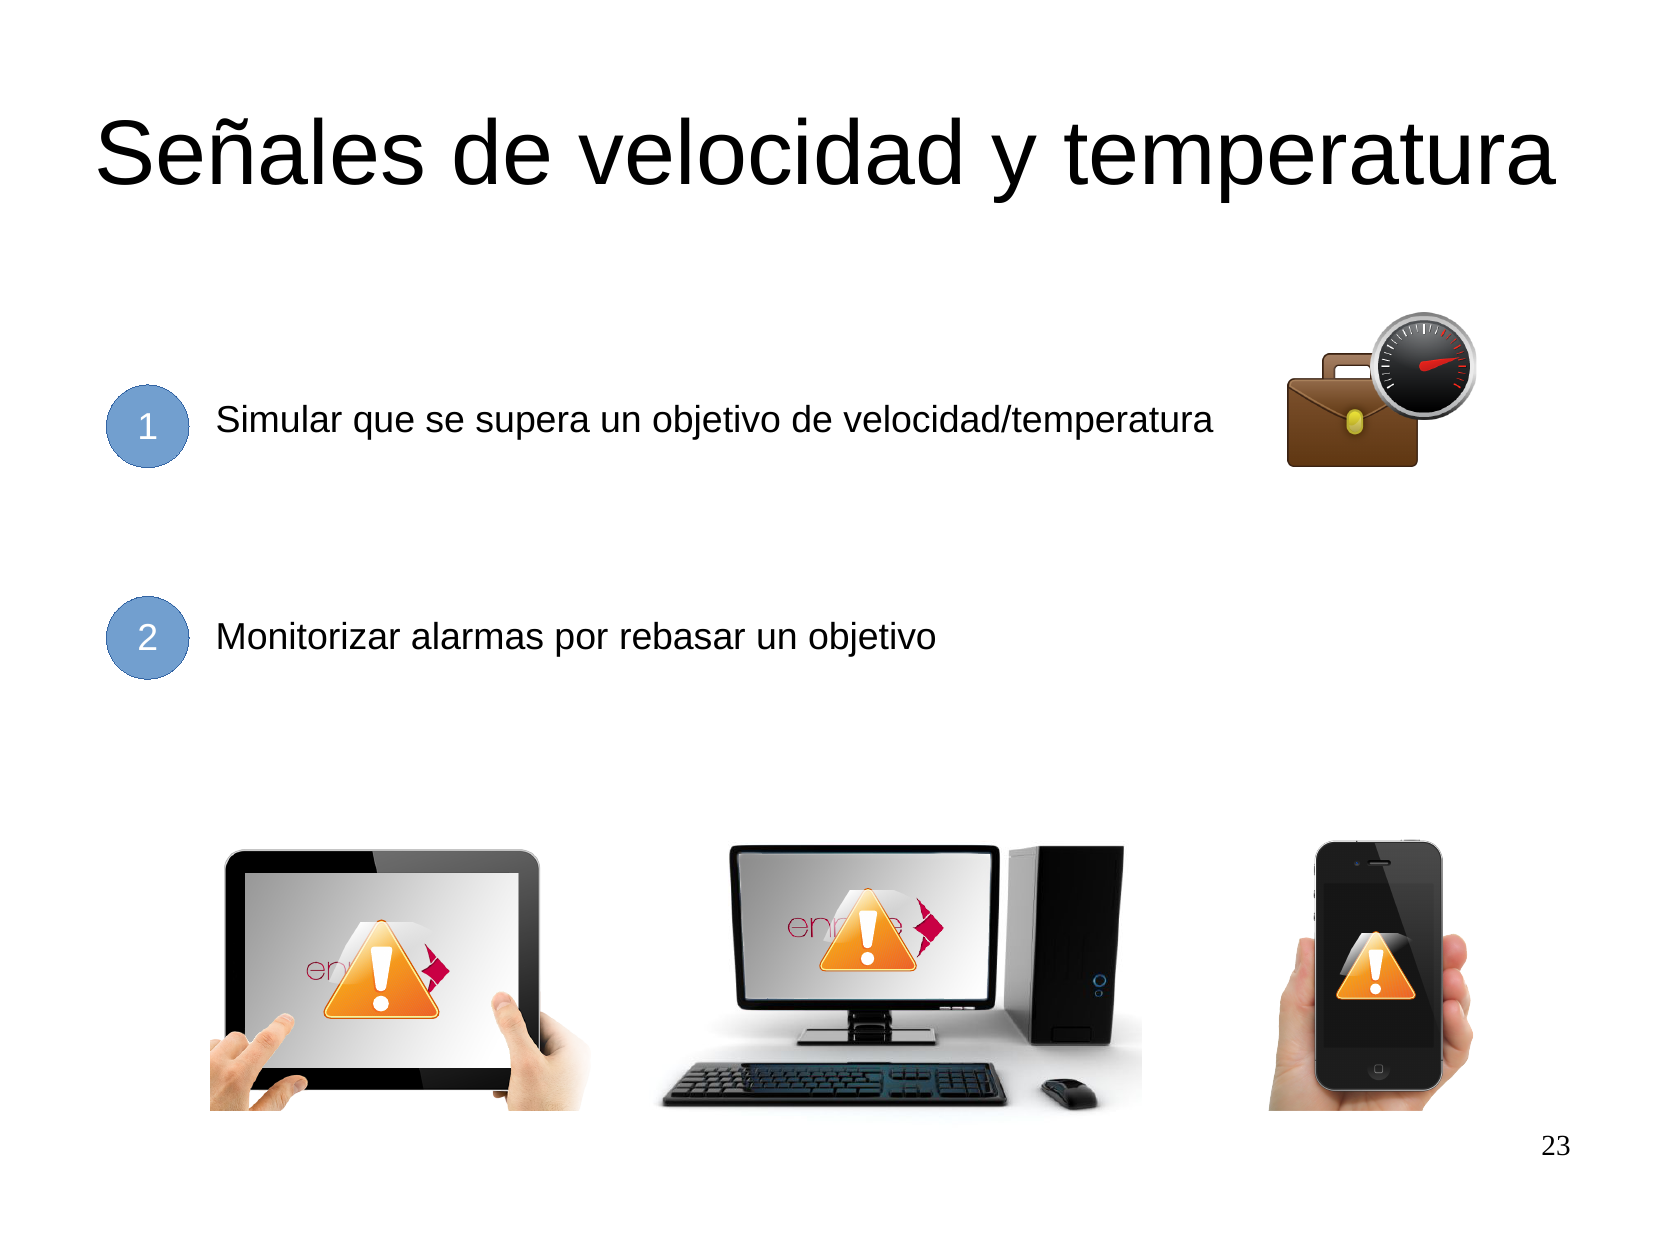

# Señales de velocidad y temperatura
1
Simular que se supera un objetivo de velocidad/temperatura
2
Monitorizar alarmas por rebasar un objetivo
23